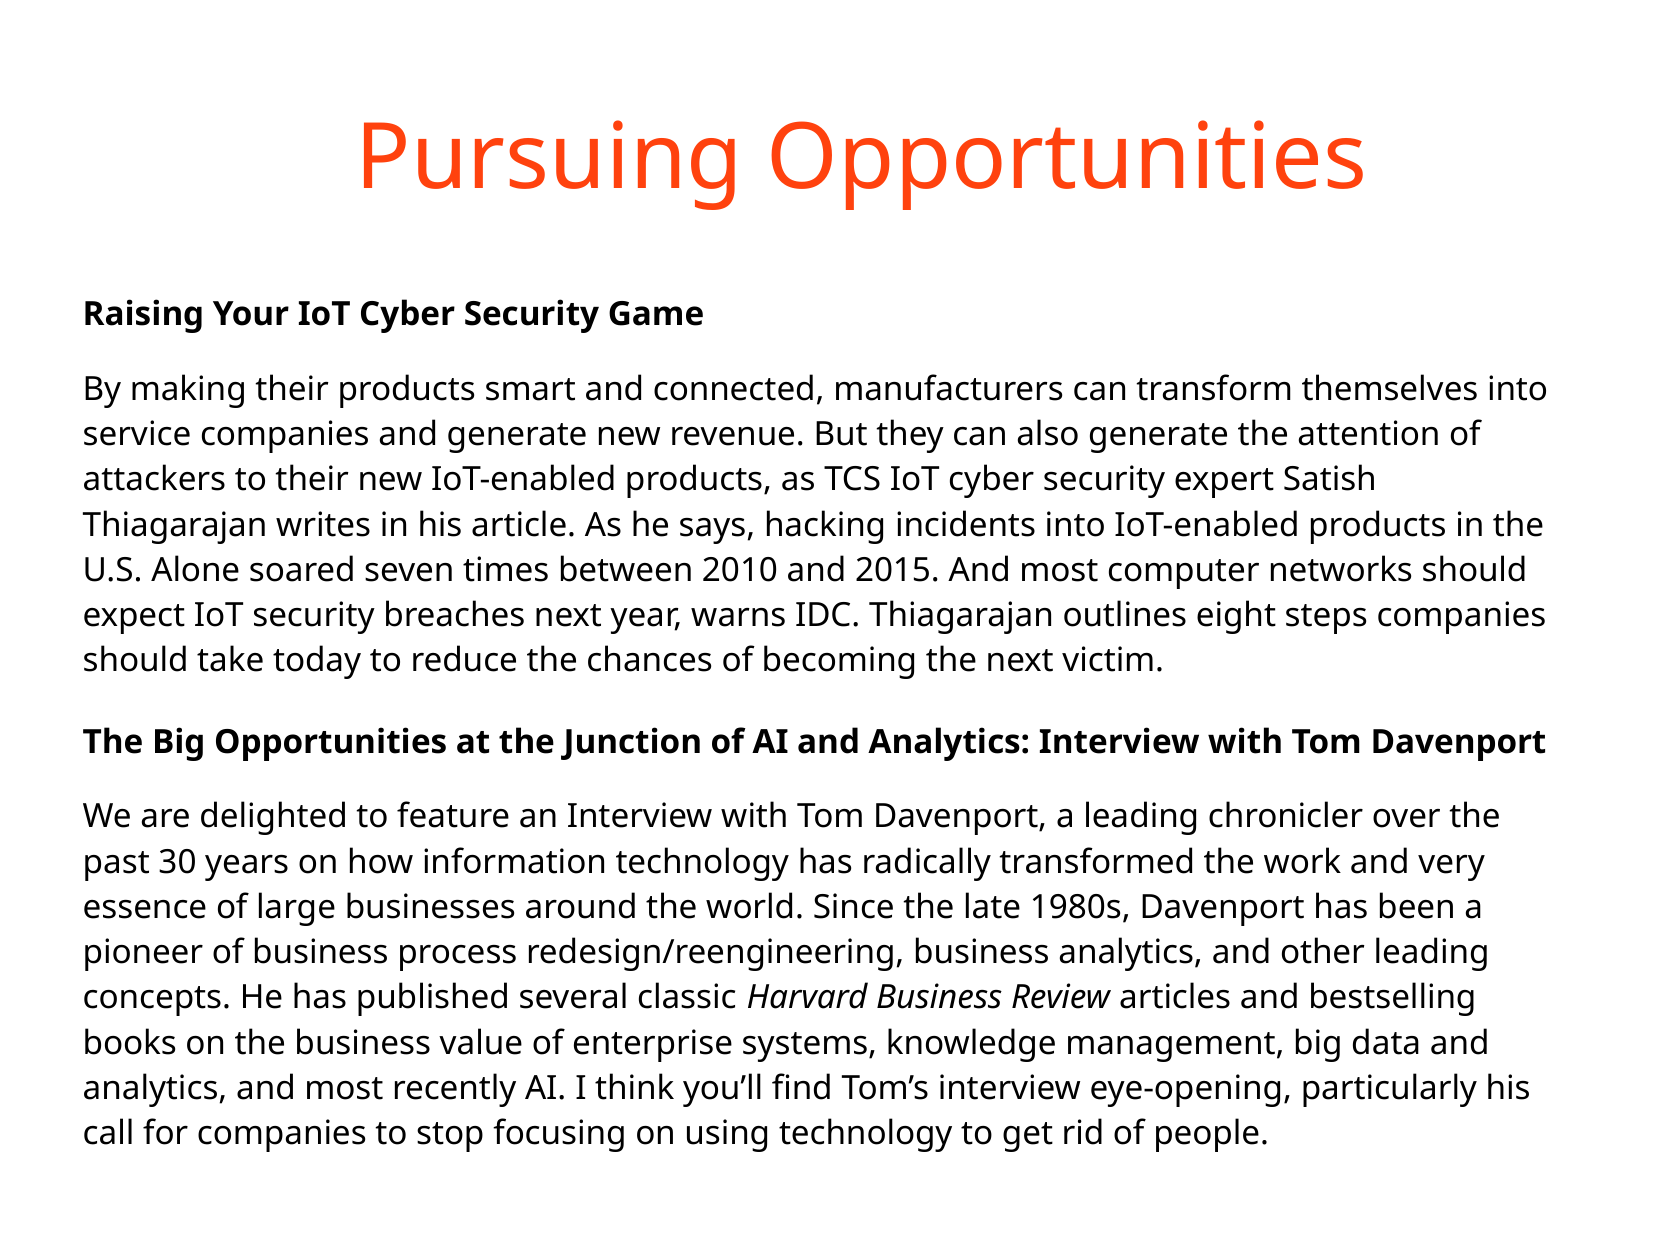

# Pursuing Opportunities
Raising Your IoT Cyber Security Game
By making their products smart and connected, manufacturers can transform themselves into service companies and generate new revenue. But they can also generate the attention of attackers to their new IoT-enabled products, as TCS IoT cyber security expert Satish Thiagarajan writes in his article. As he says, hacking incidents into IoT-enabled products in the U.S. Alone soared seven times between 2010 and 2015. And most computer networks should expect IoT security breaches next year, warns IDC. Thiagarajan outlines eight steps companies should take today to reduce the chances of becoming the next victim.
The Big Opportunities at the Junction of AI and Analytics: Interview with Tom Davenport
We are delighted to feature an Interview with Tom Davenport, a leading chronicler over the past 30 years on how information technology has radically transformed the work and very essence of large businesses around the world. Since the late 1980s, Davenport has been a pioneer of business process redesign/reengineering, business analytics, and other leading concepts. He has published several classic Harvard Business Review articles and bestselling books on the business value of enterprise systems, knowledge management, big data and analytics, and most recently AI. I think you’ll find Tom’s interview eye-opening, particularly his call for companies to stop focusing on using technology to get rid of people.